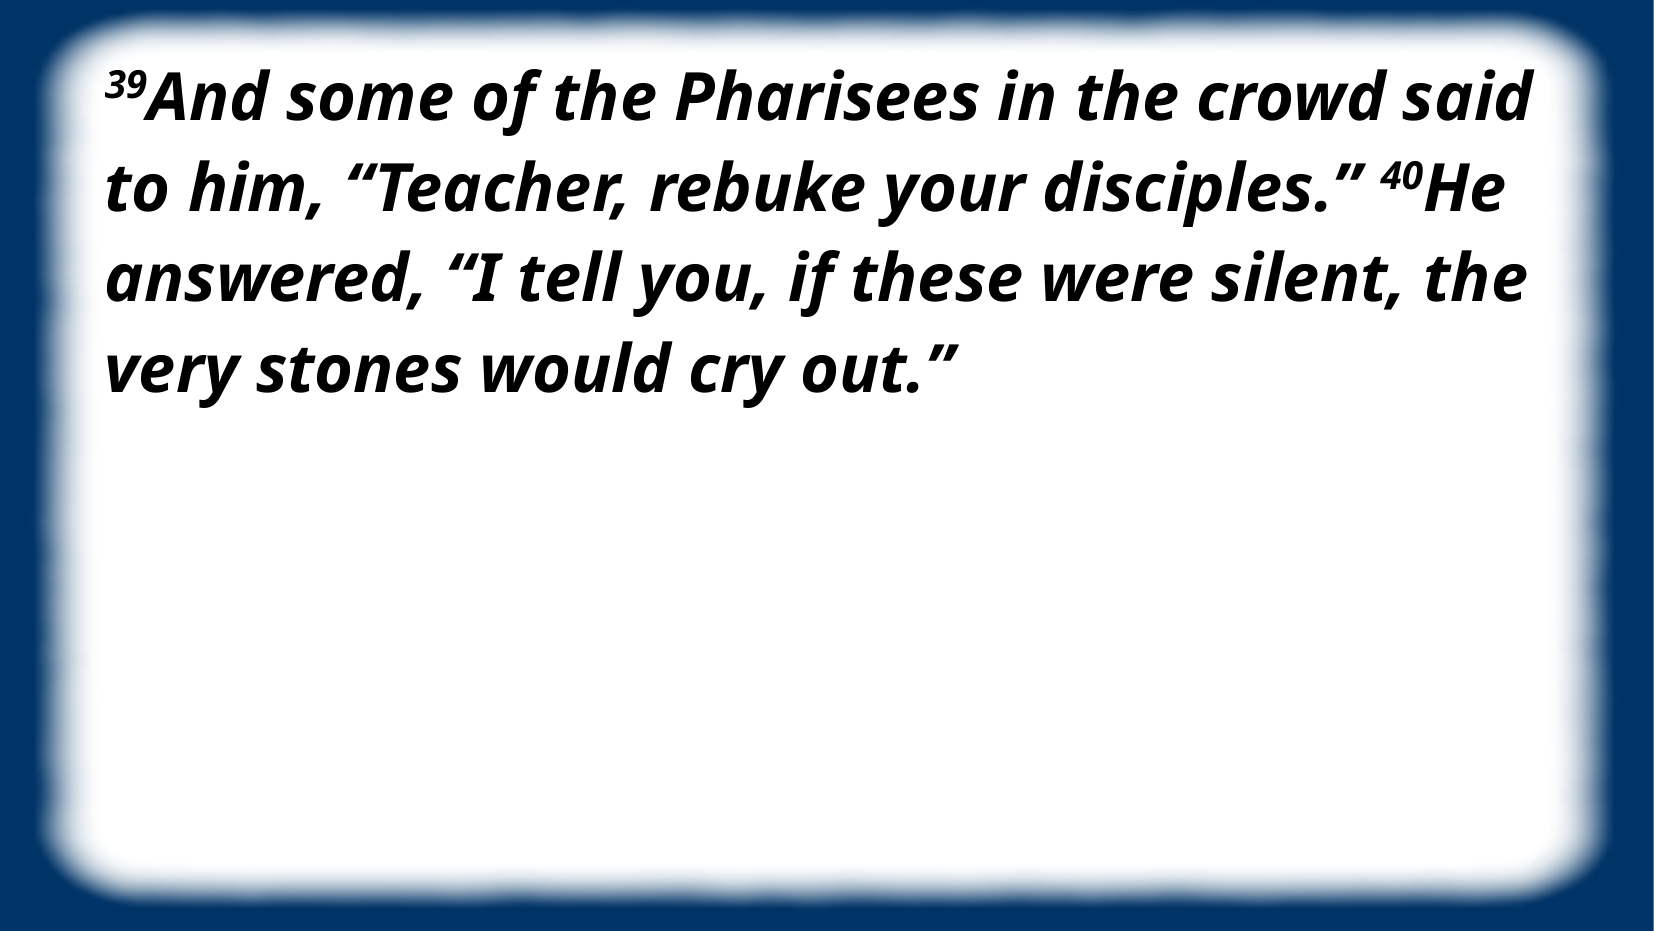

39And some of the Pharisees in the crowd said to him, “Teacher, rebuke your disciples.” 40He answered, “I tell you, if these were silent, the very stones would cry out.”